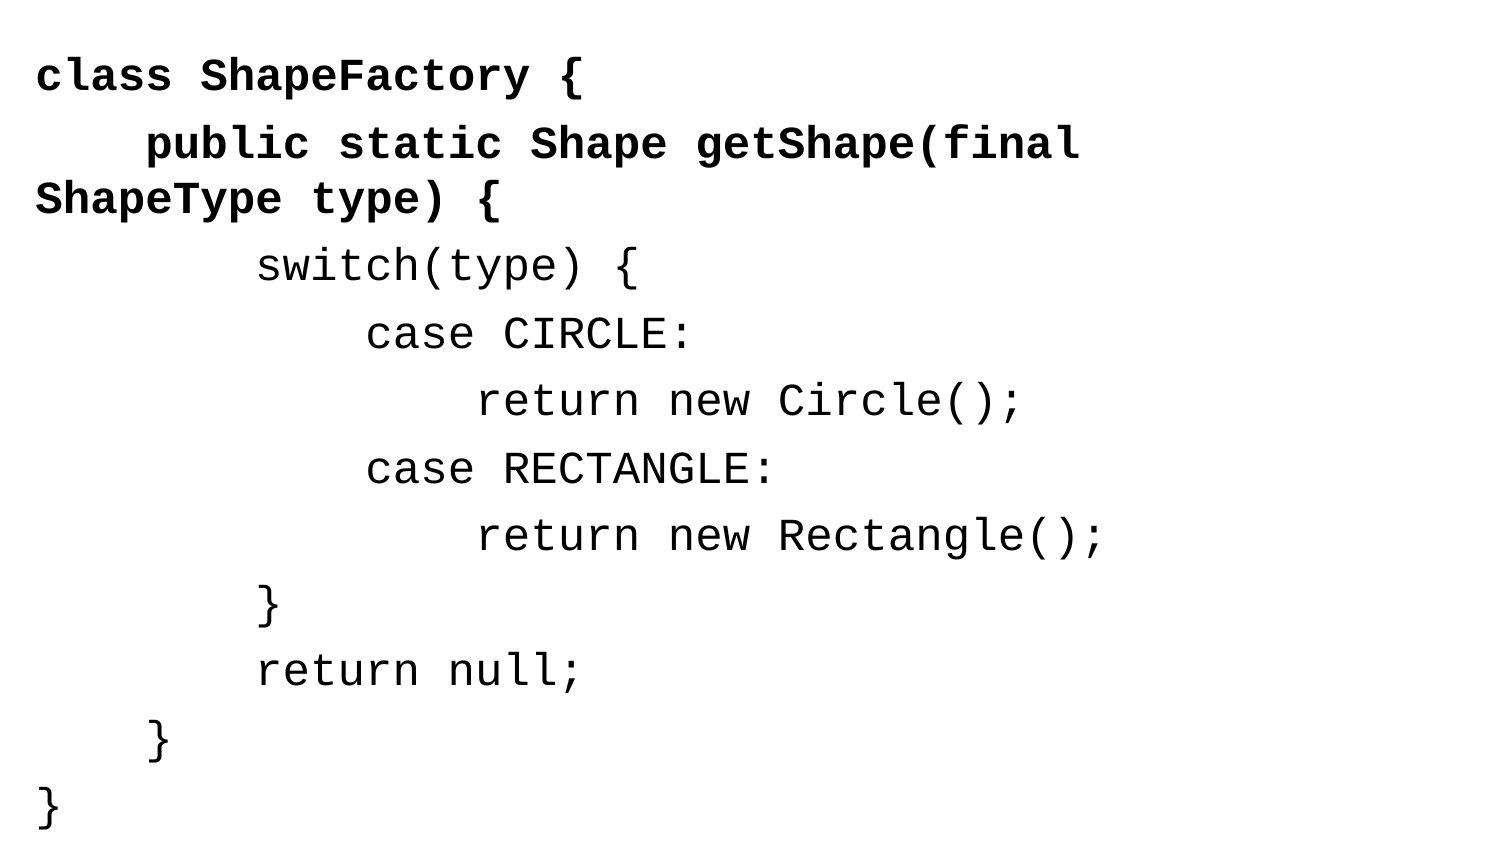

# class ShapeFactory {
 public static Shape getShape(final ShapeType type) {
 switch(type) {
 case CIRCLE:
 return new Circle();
 case RECTANGLE:
 return new Rectangle();
 }
 return null;
 }
}